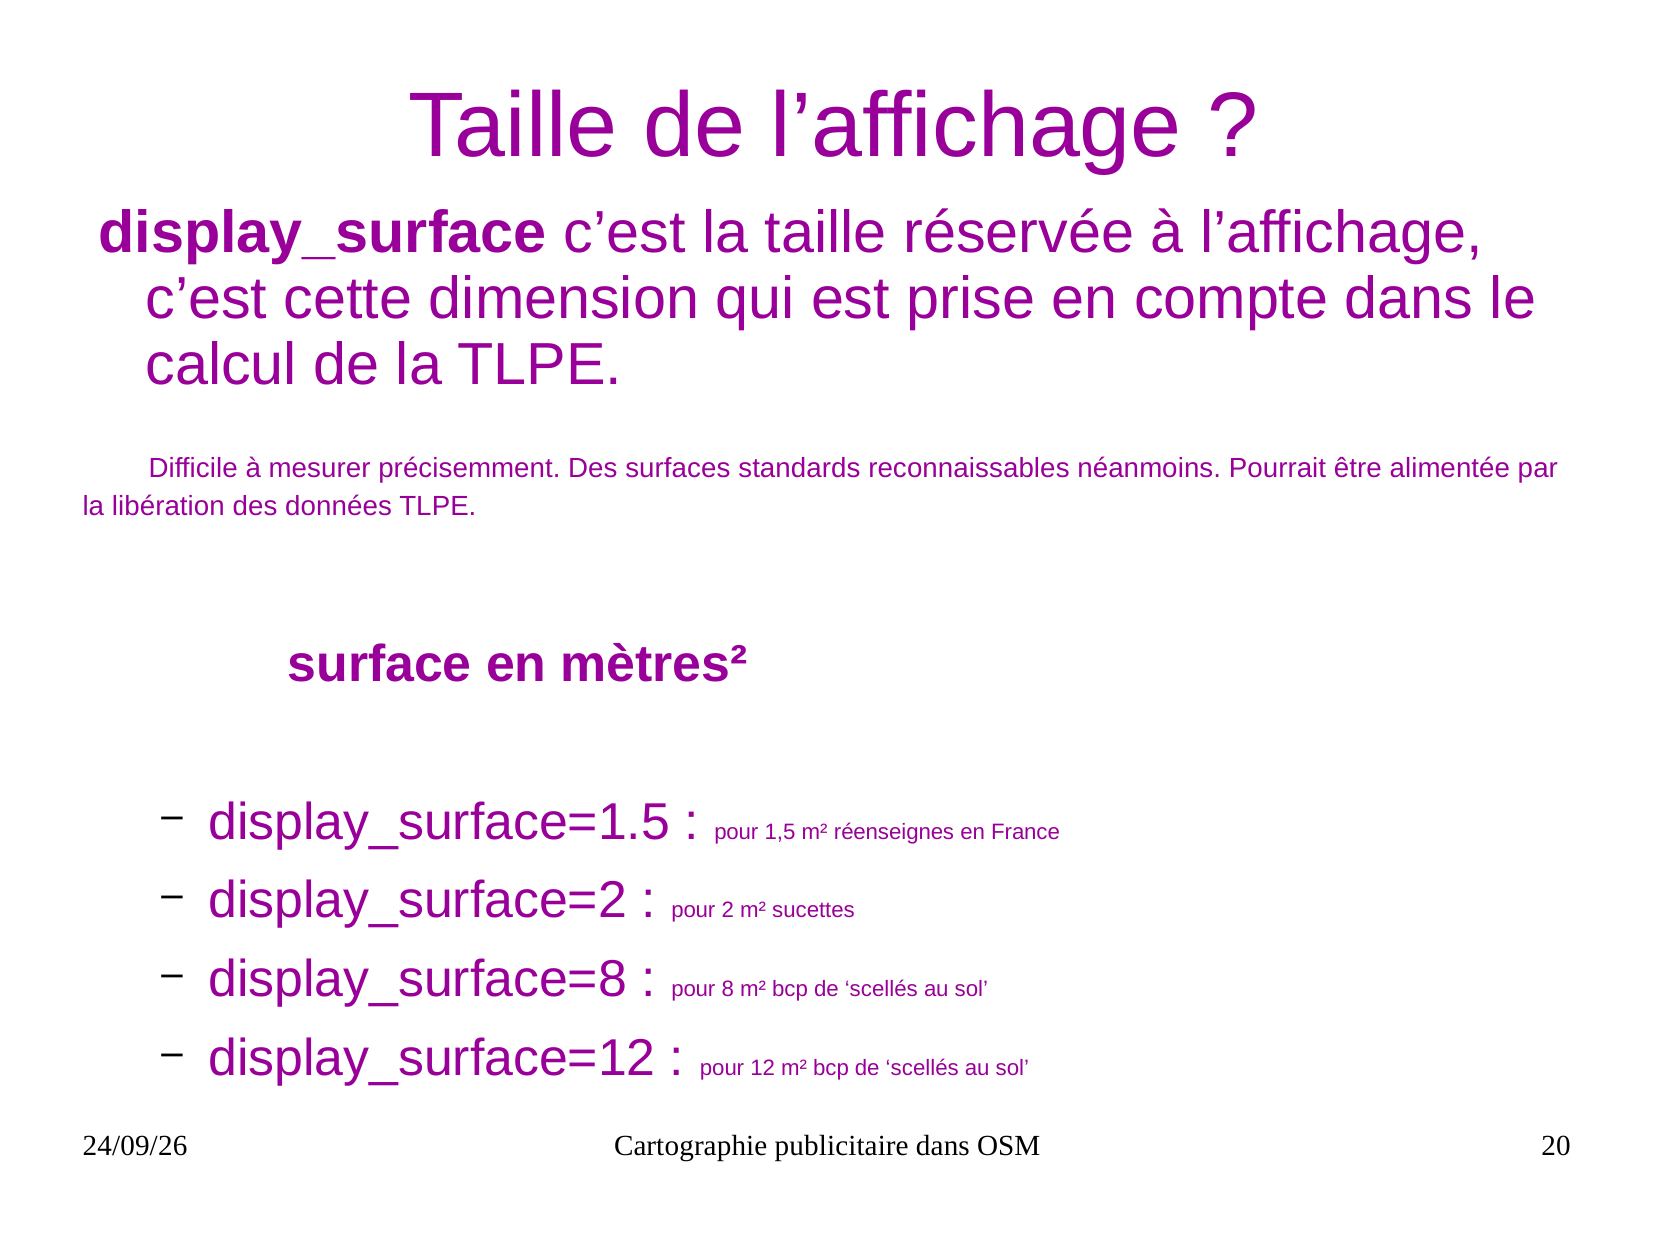

# Taille de l’affichage ?
display_surface c’est la taille réservée à l’affichage, c’est cette dimension qui est prise en compte dans le calcul de la TLPE.
 Difficile à mesurer précisemment. Des surfaces standards reconnaissables néanmoins. Pourrait être alimentée par la libération des données TLPE.
surface en mètres²
display_surface=1.5 : pour 1,5 m² réenseignes en France
display_surface=2 : pour 2 m² sucettes
display_surface=8 : pour 8 m² bcp de ‘scellés au sol’
display_surface=12 : pour 12 m² bcp de ‘scellés au sol’
Cartographie publicitaire dans OSM
20